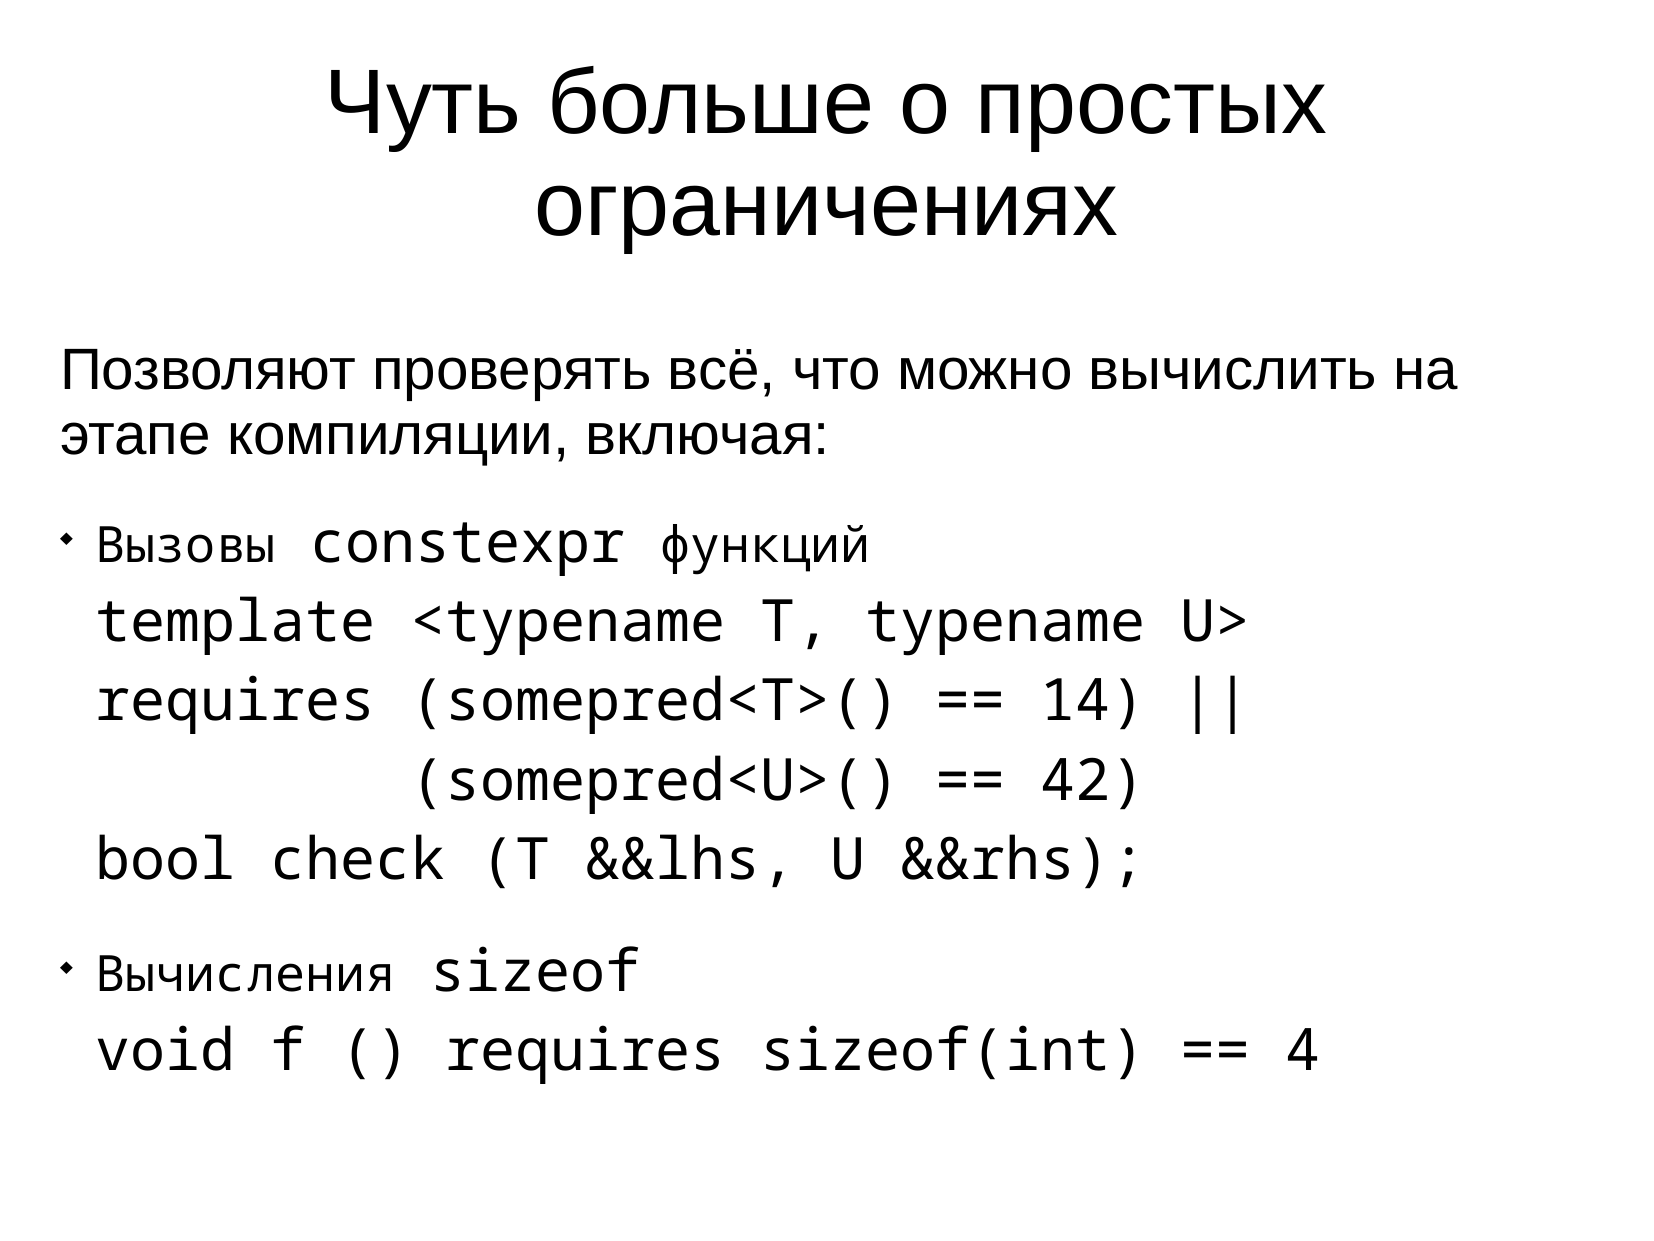

# Чуть больше о простых ограничениях
Позволяют проверять всё, что можно вычислить на этапе компиляции, включая:
Вызовы constexpr функций
template <typename T, typename U>
requires (somepred<T>() == 14) ||
 (somepred<U>() == 42)
bool check (T &&lhs, U &&rhs);
Вычисления sizeof
void f () requires sizeof(int) == 4